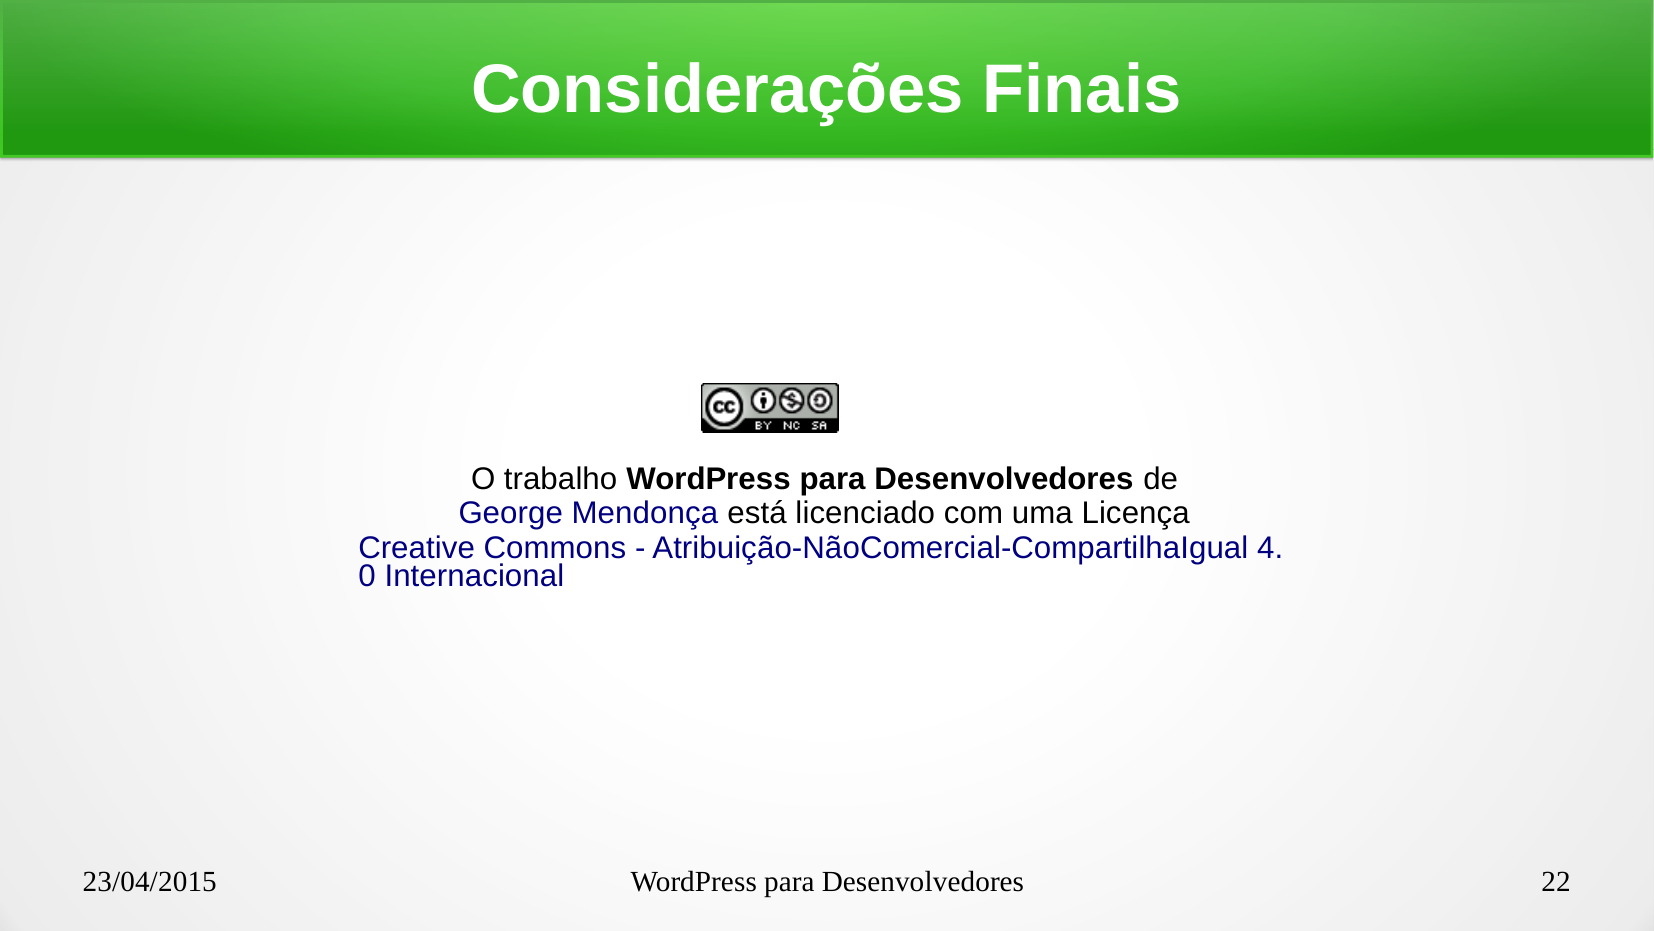

# Considerações Finais
O trabalho WordPress para Desenvolvedores de George Mendonça está licenciado com uma Licença Creative Commons - Atribuição-NãoComercial-CompartilhaIgual 4.0 Internacional
23/04/2015
WordPress para Desenvolvedores
22